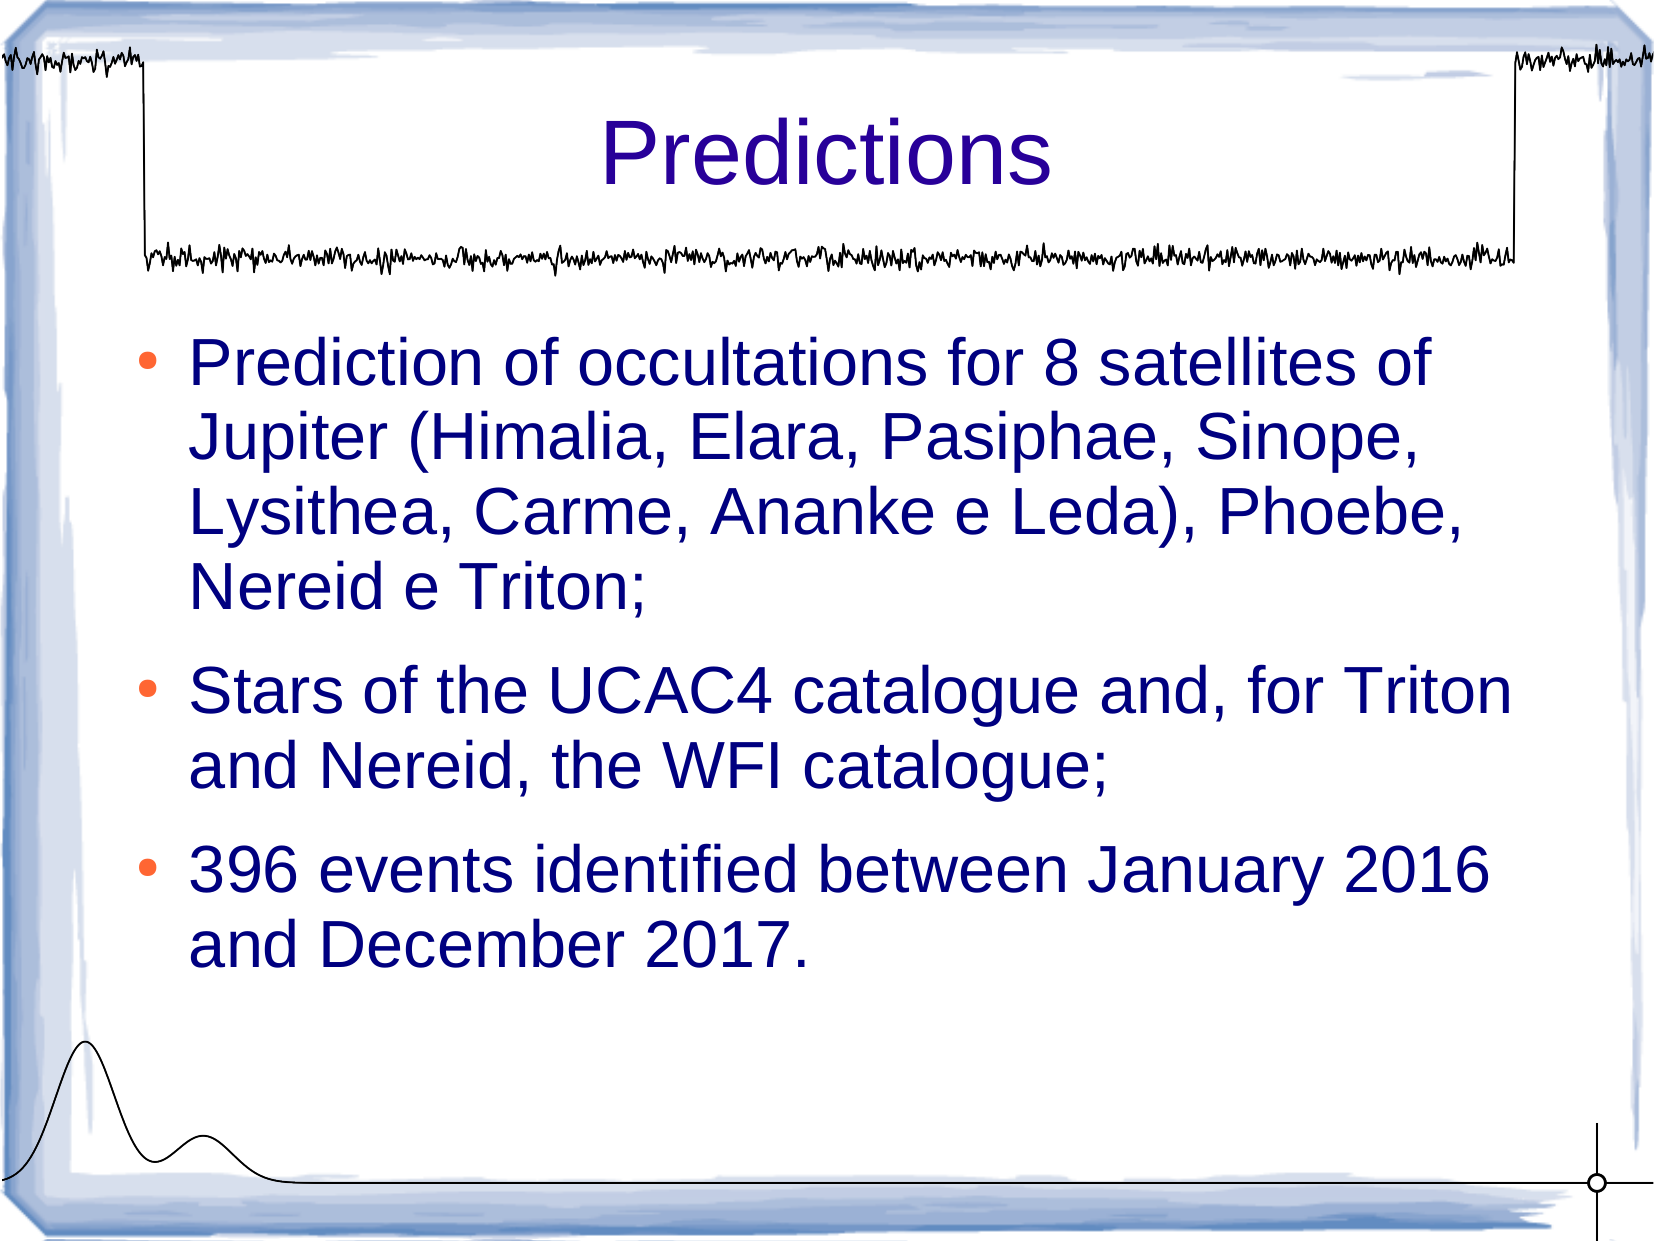

# Predictions
Prediction of occultations for 8 satellites of Jupiter (Himalia, Elara, Pasiphae, Sinope, Lysithea, Carme, Ananke e Leda), Phoebe, Nereid e Triton;
Stars of the UCAC4 catalogue and, for Triton and Nereid, the WFI catalogue;
396 events identified between January 2016 and December 2017.